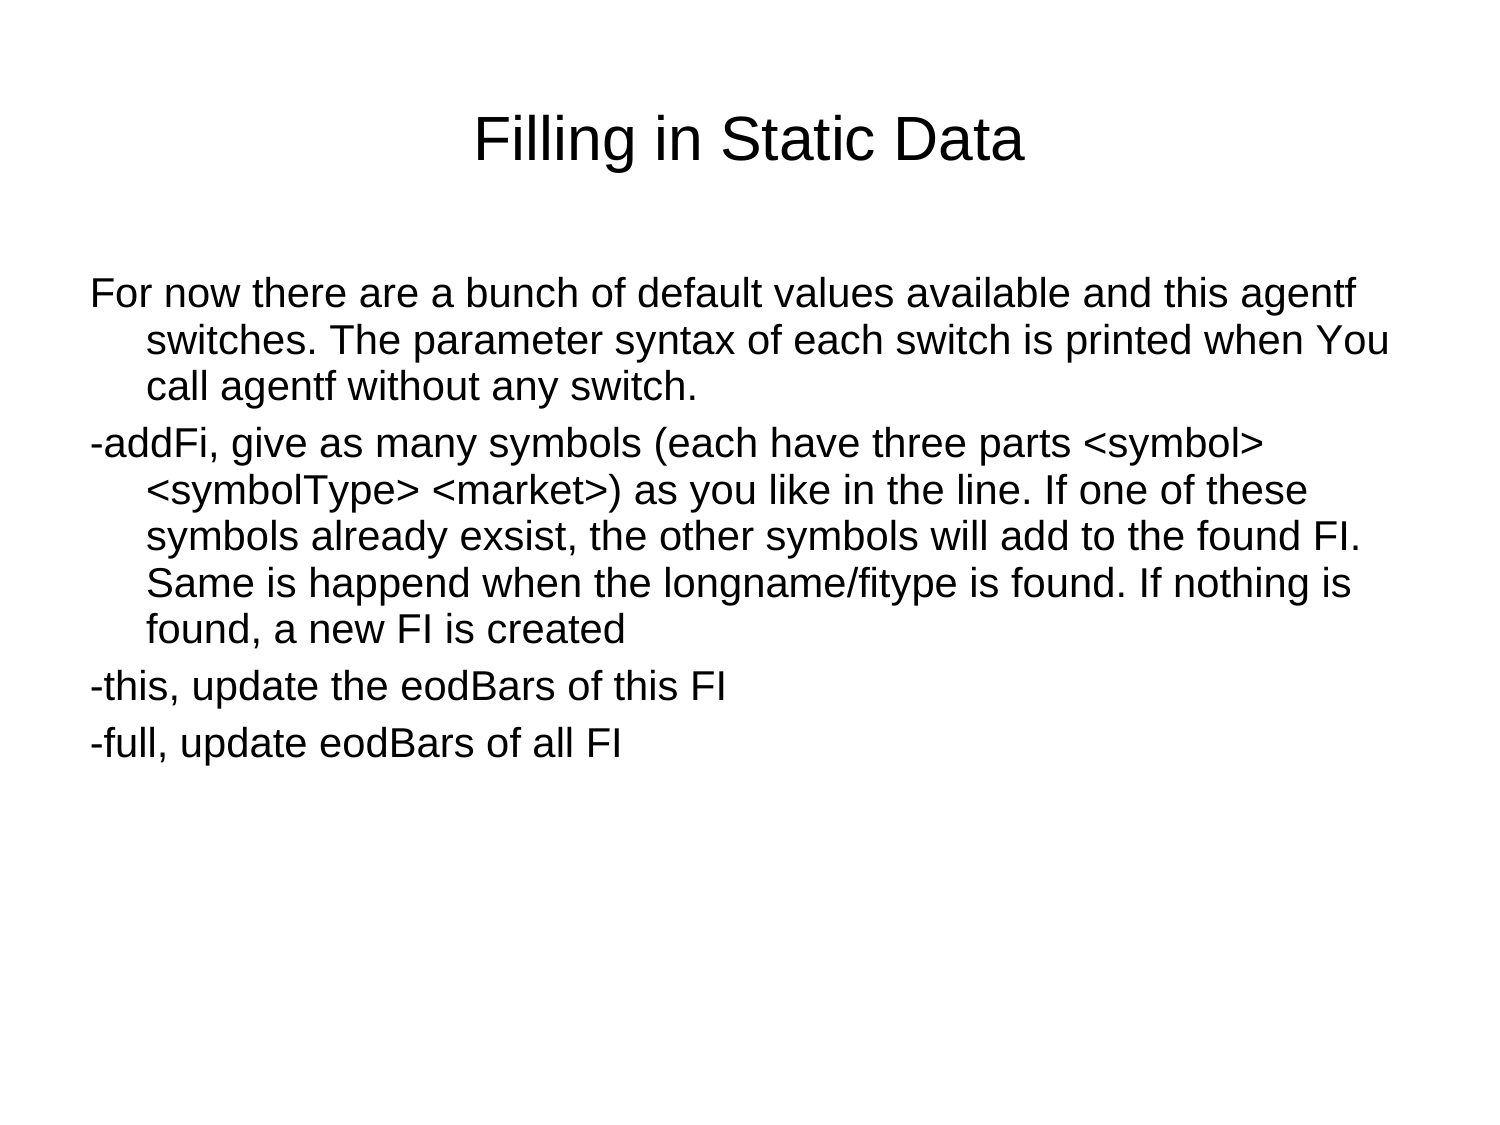

# Filling in Static Data
For now there are a bunch of default values available and this agentf switches. The parameter syntax of each switch is printed when You call agentf without any switch.
-addFi, give as many symbols (each have three parts <symbol> <symbolType> <market>) as you like in the line. If one of these symbols already exsist, the other symbols will add to the found FI. Same is happend when the longname/fitype is found. If nothing is found, a new FI is created
-this, update the eodBars of this FI
-full, update eodBars of all FI